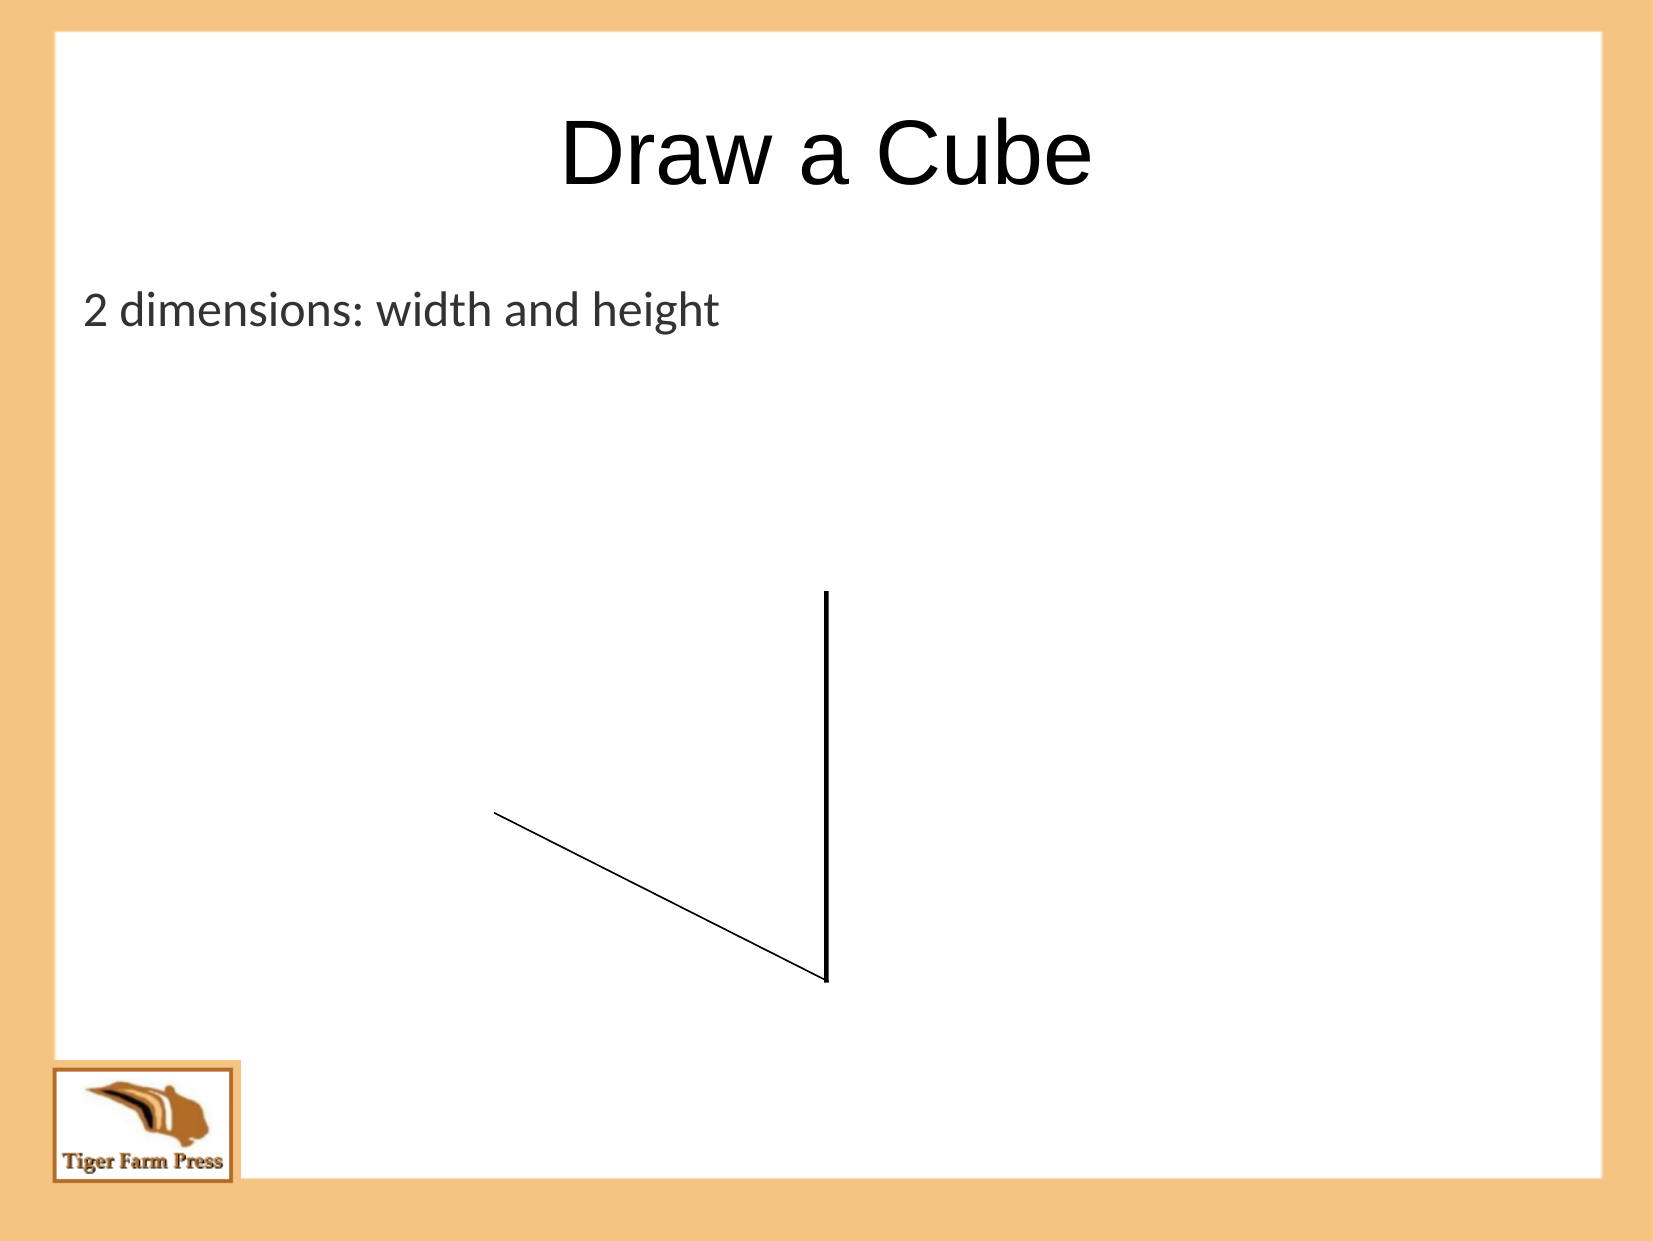

# Draw a Cube
2 dimensions: width and height